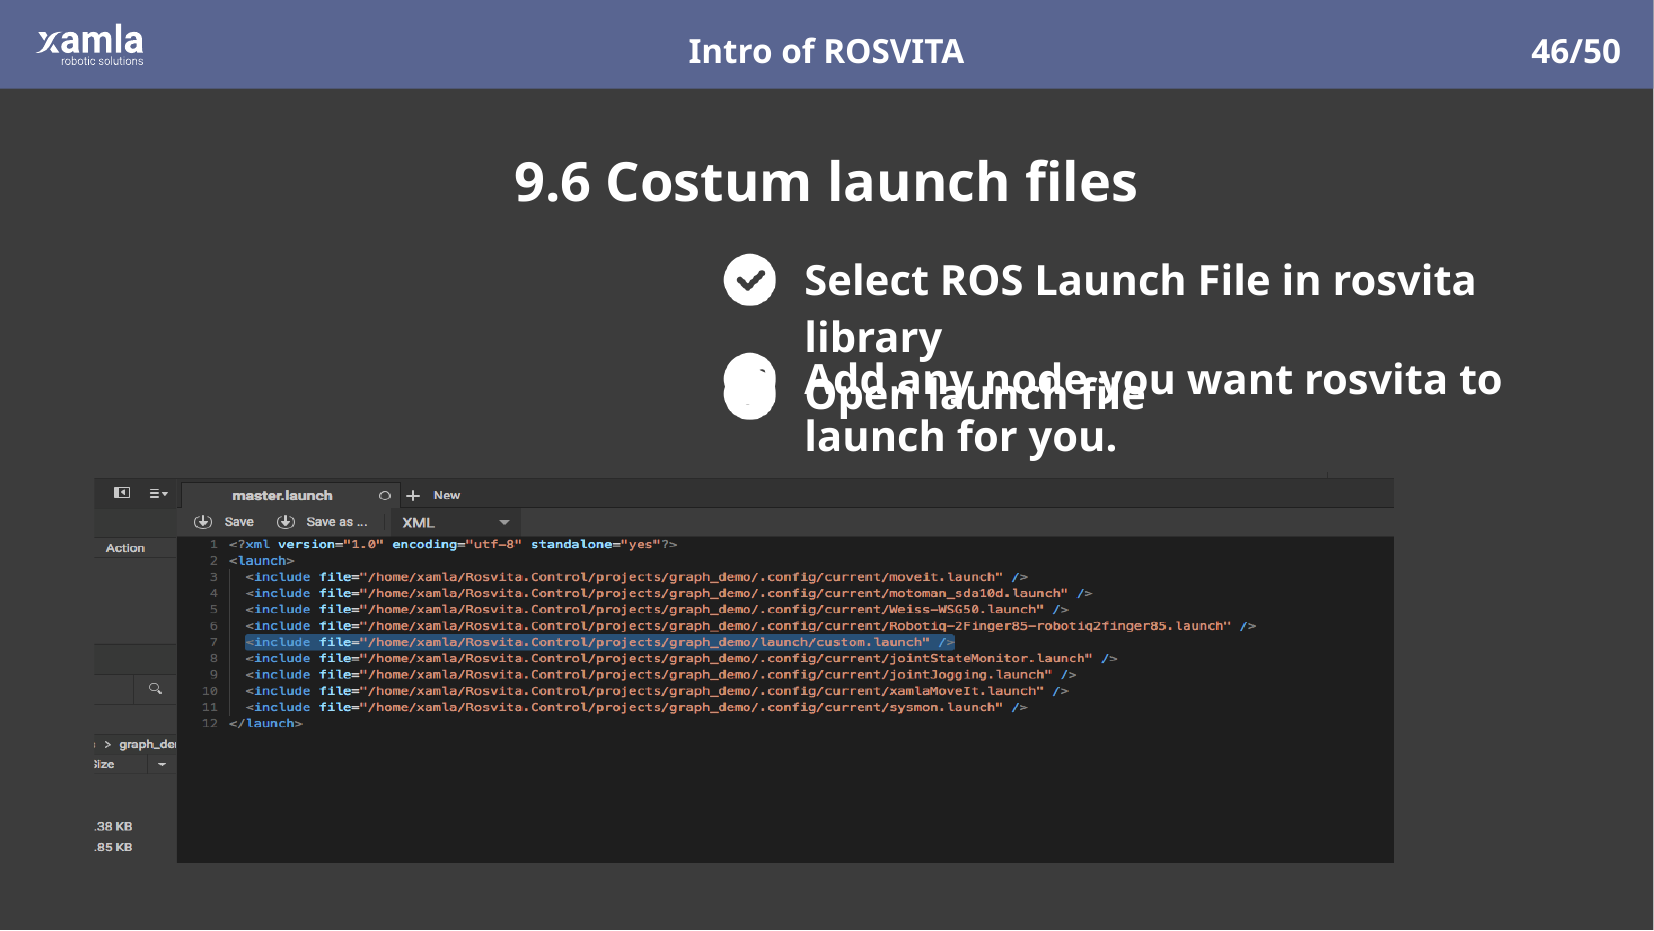

Intro of ROSVITA
46/50
9.6 Costum launch files
Select ROS Launch File in rosvita library
Open launch file
Add any node you want rosvita to launch for you.